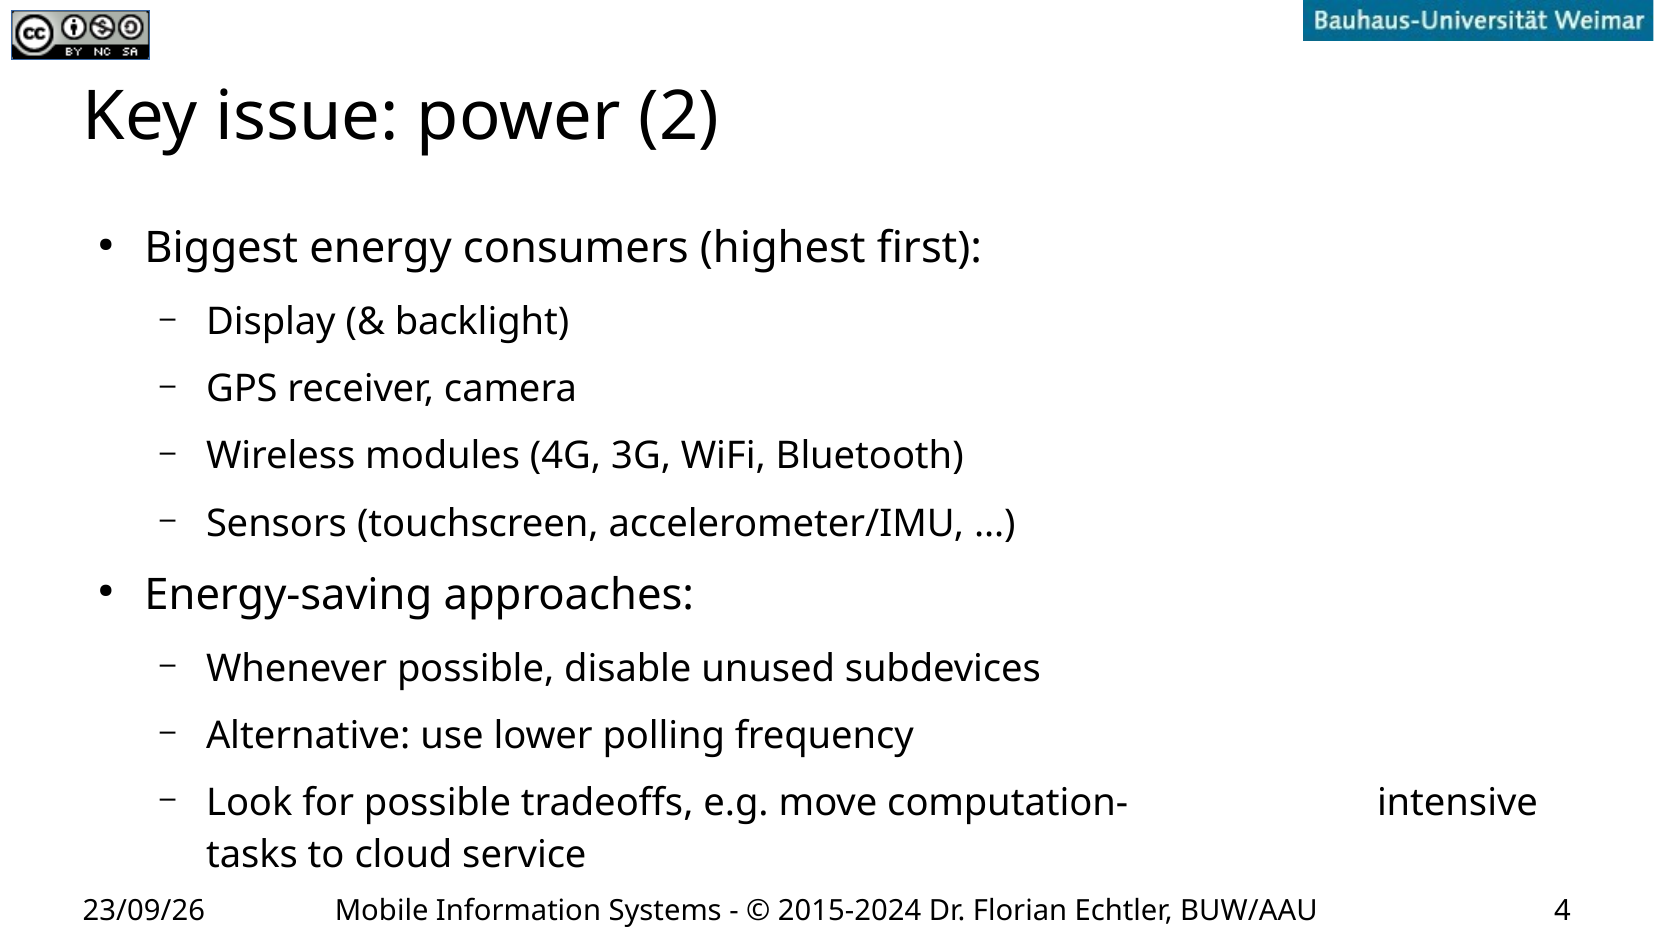

# Key issue: power (2)
Biggest energy consumers (highest first):
Display (& backlight)
GPS receiver, camera
Wireless modules (4G, 3G, WiFi, Bluetooth)
Sensors (touchscreen, accelerometer/IMU, …)
Energy-saving approaches:
Whenever possible, disable unused subdevices
Alternative: use lower polling frequency
Look for possible tradeoffs, e.g. move computation- intensive tasks to cloud service
Mobile Information Systems - © 2015-2024 Dr. Florian Echtler, BUW/AAU
4